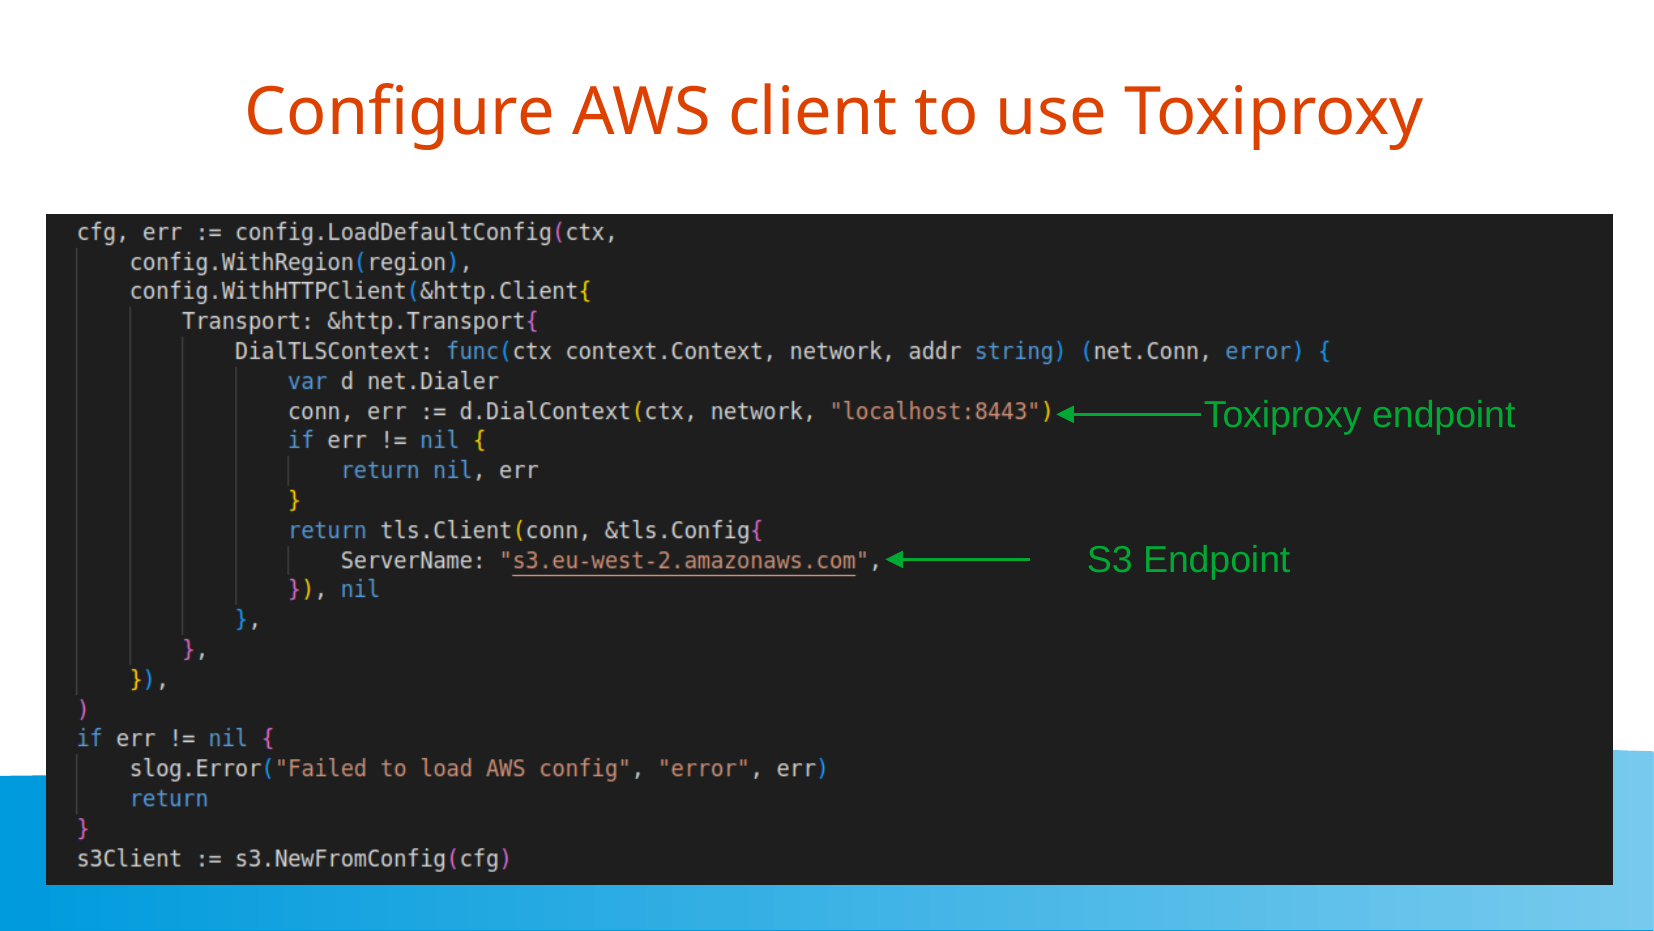

# Configure AWS client to use Toxiproxy
 Toxiproxy endpoint
 S3 Endpoint